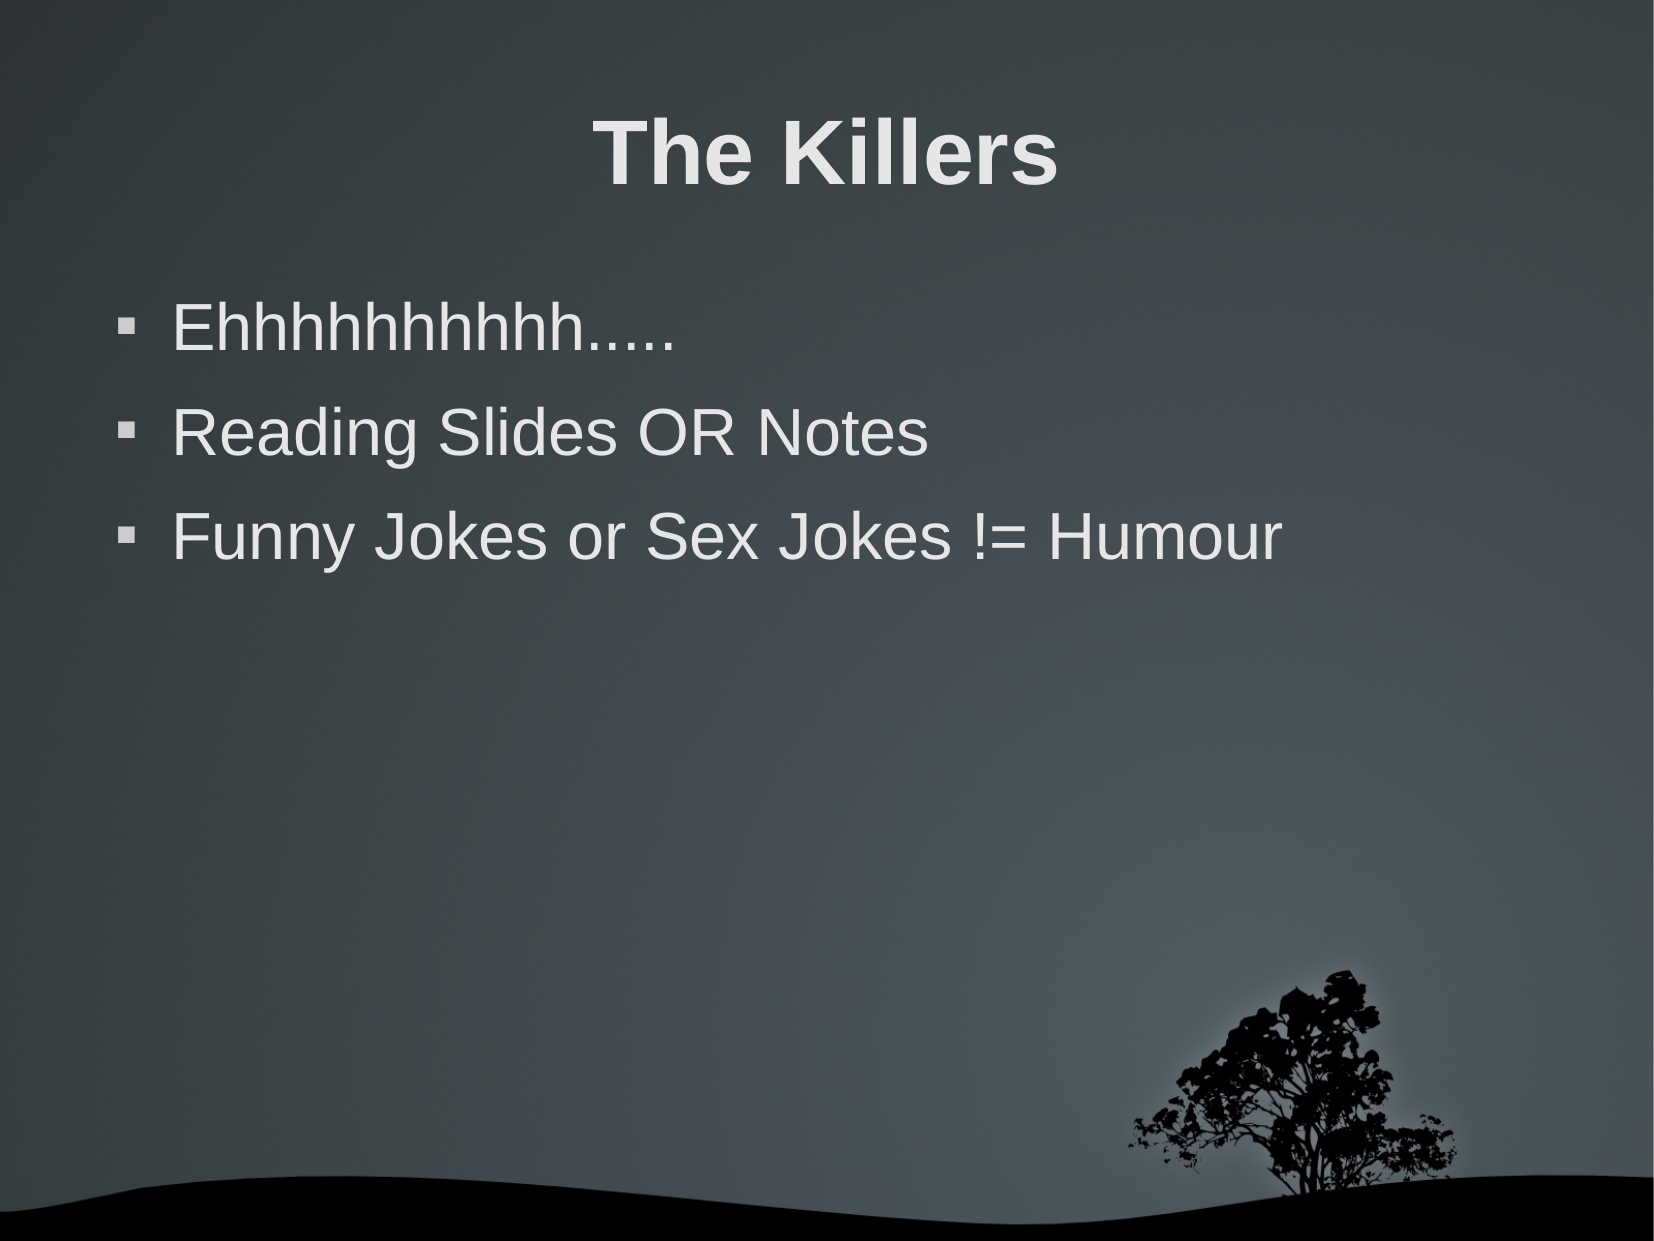

# The Killers
Ehhhhhhhhhh.....
Reading Slides OR Notes
Funny Jokes or Sex Jokes != Humour